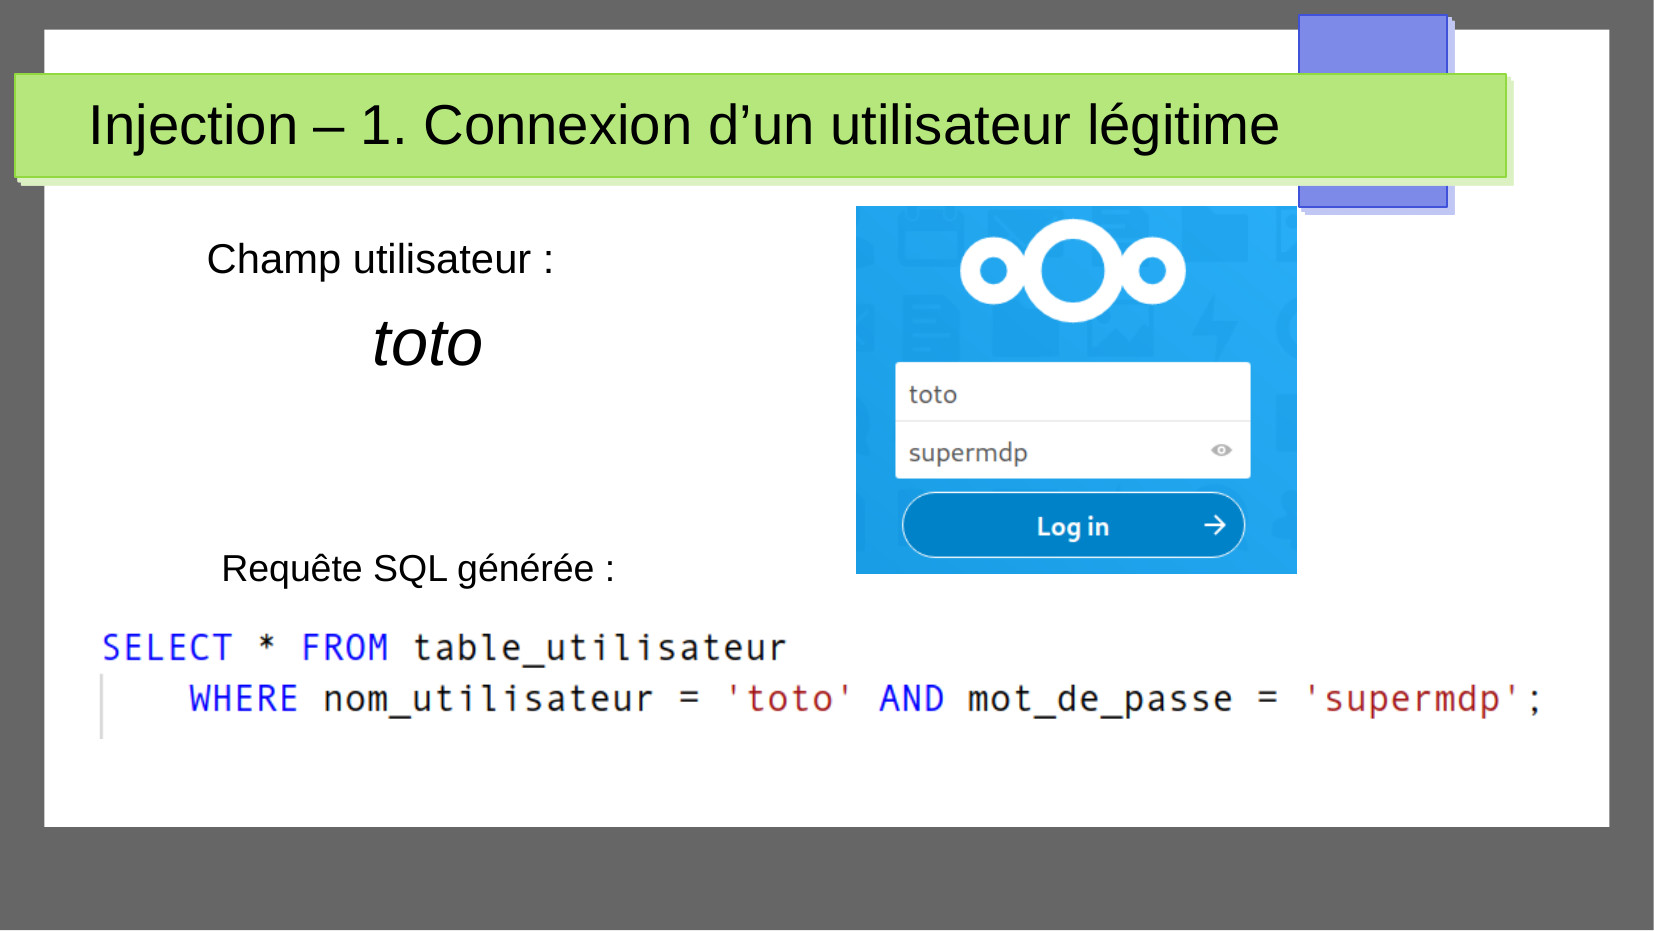

Injection – 1. Connexion d’un utilisateur légitime
# Champ utilisateur :
toto
Requête SQL générée :